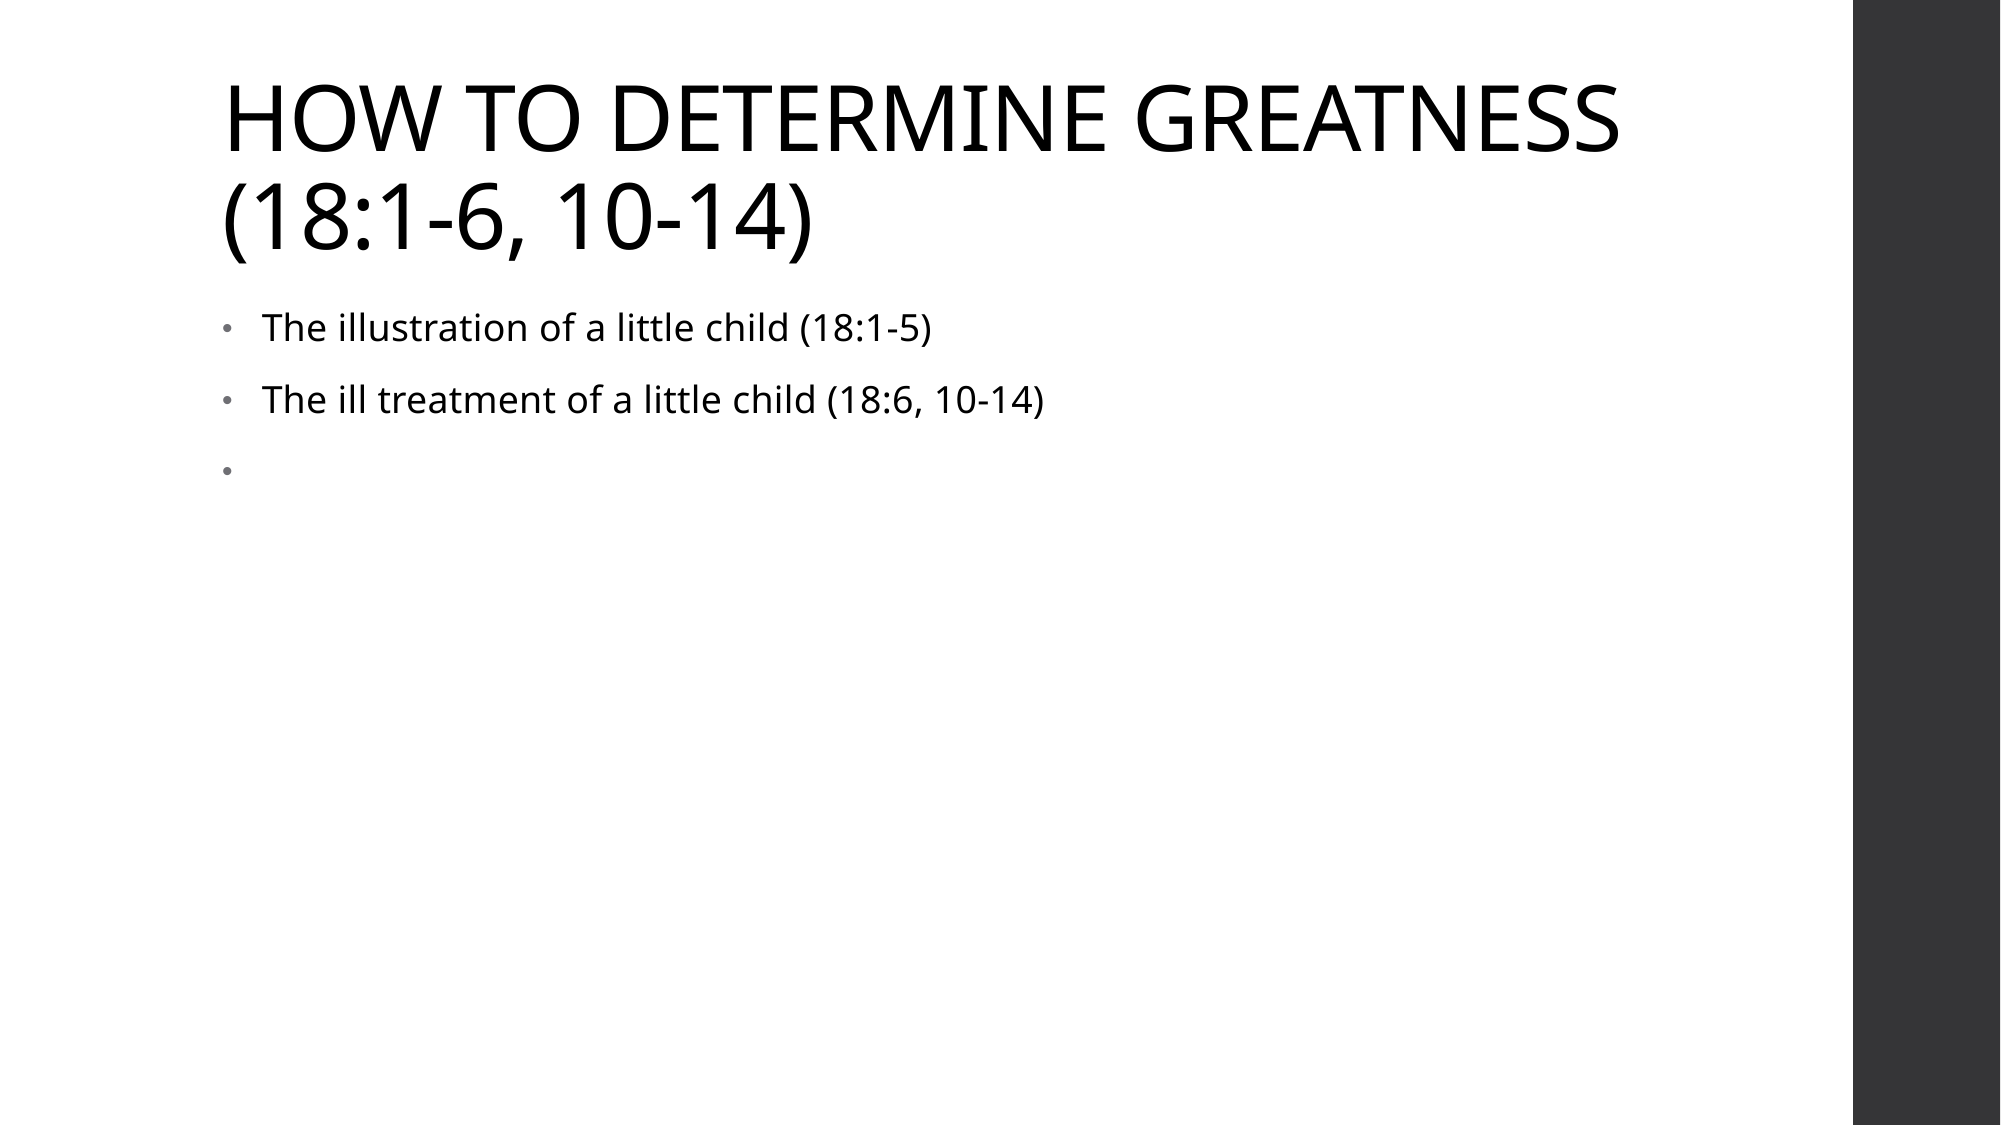

# HOW TO DETERMINE GREATNESS (18:1-6, 10-14)
 The illustration of a little child (18:1-5)
 The ill treatment of a little child (18:6, 10-14)